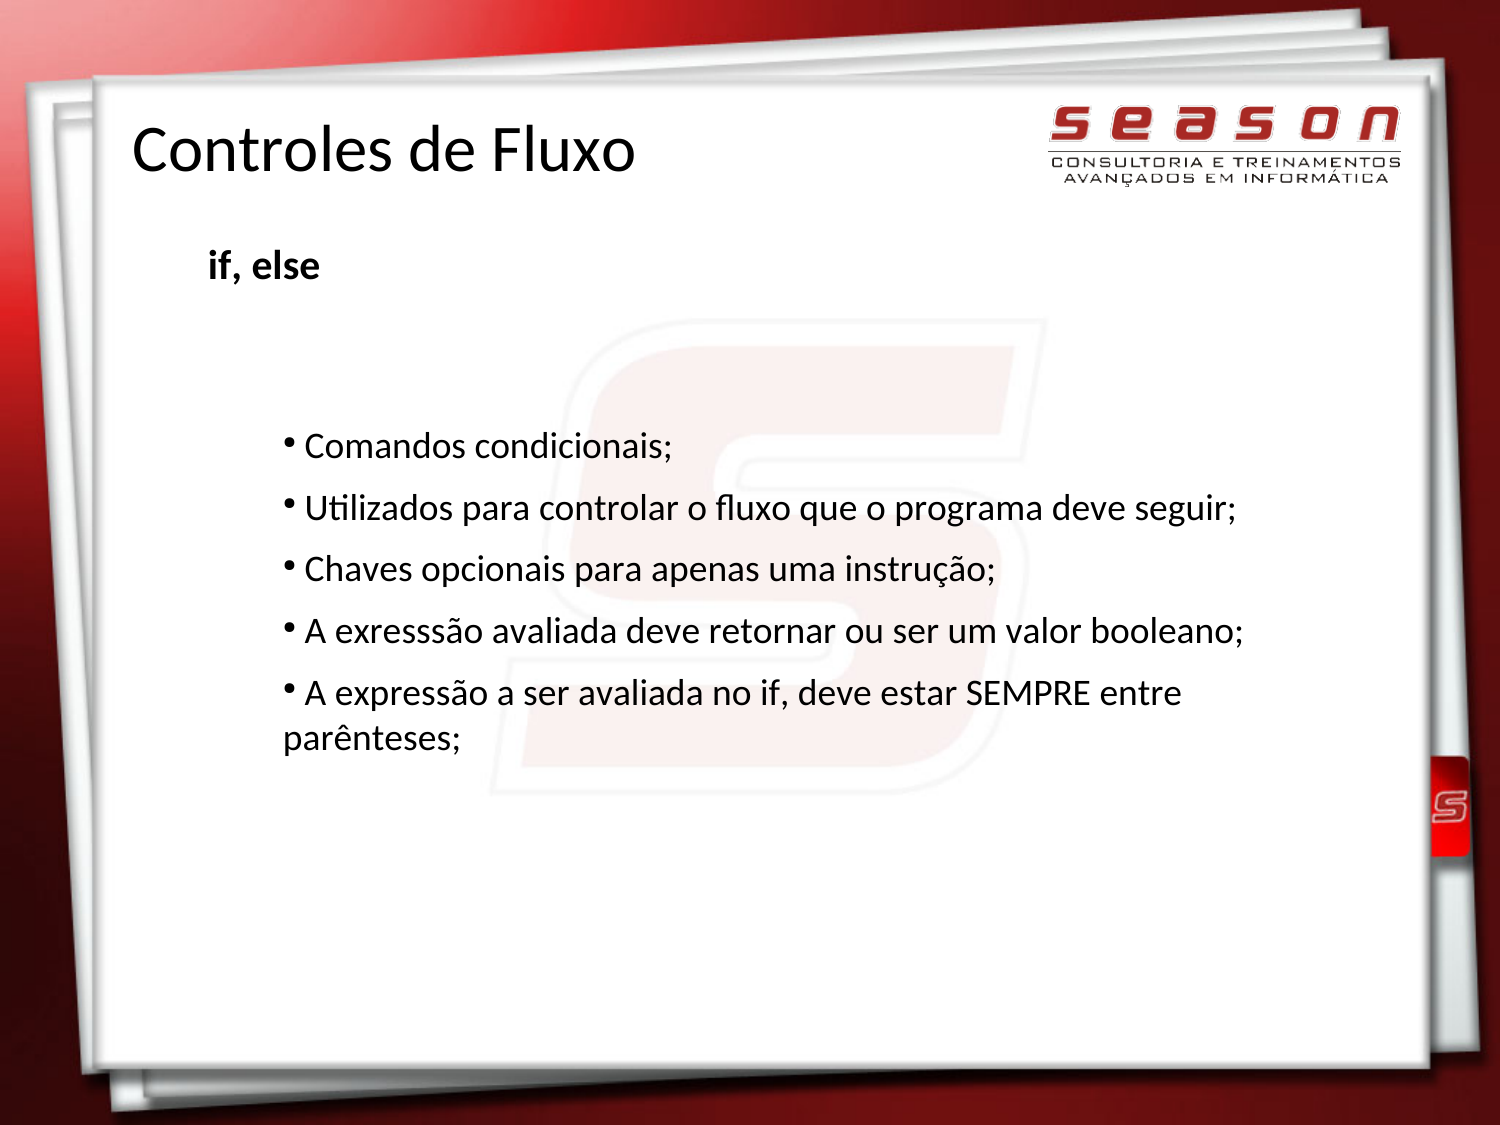

# Controles de Fluxo
if, else
 Comandos condicionais;
 Utilizados para controlar o fluxo que o programa deve seguir;
 Chaves opcionais para apenas uma instrução;
 A exresssão avaliada deve retornar ou ser um valor booleano;
 A expressão a ser avaliada no if, deve estar SEMPRE entre parênteses;